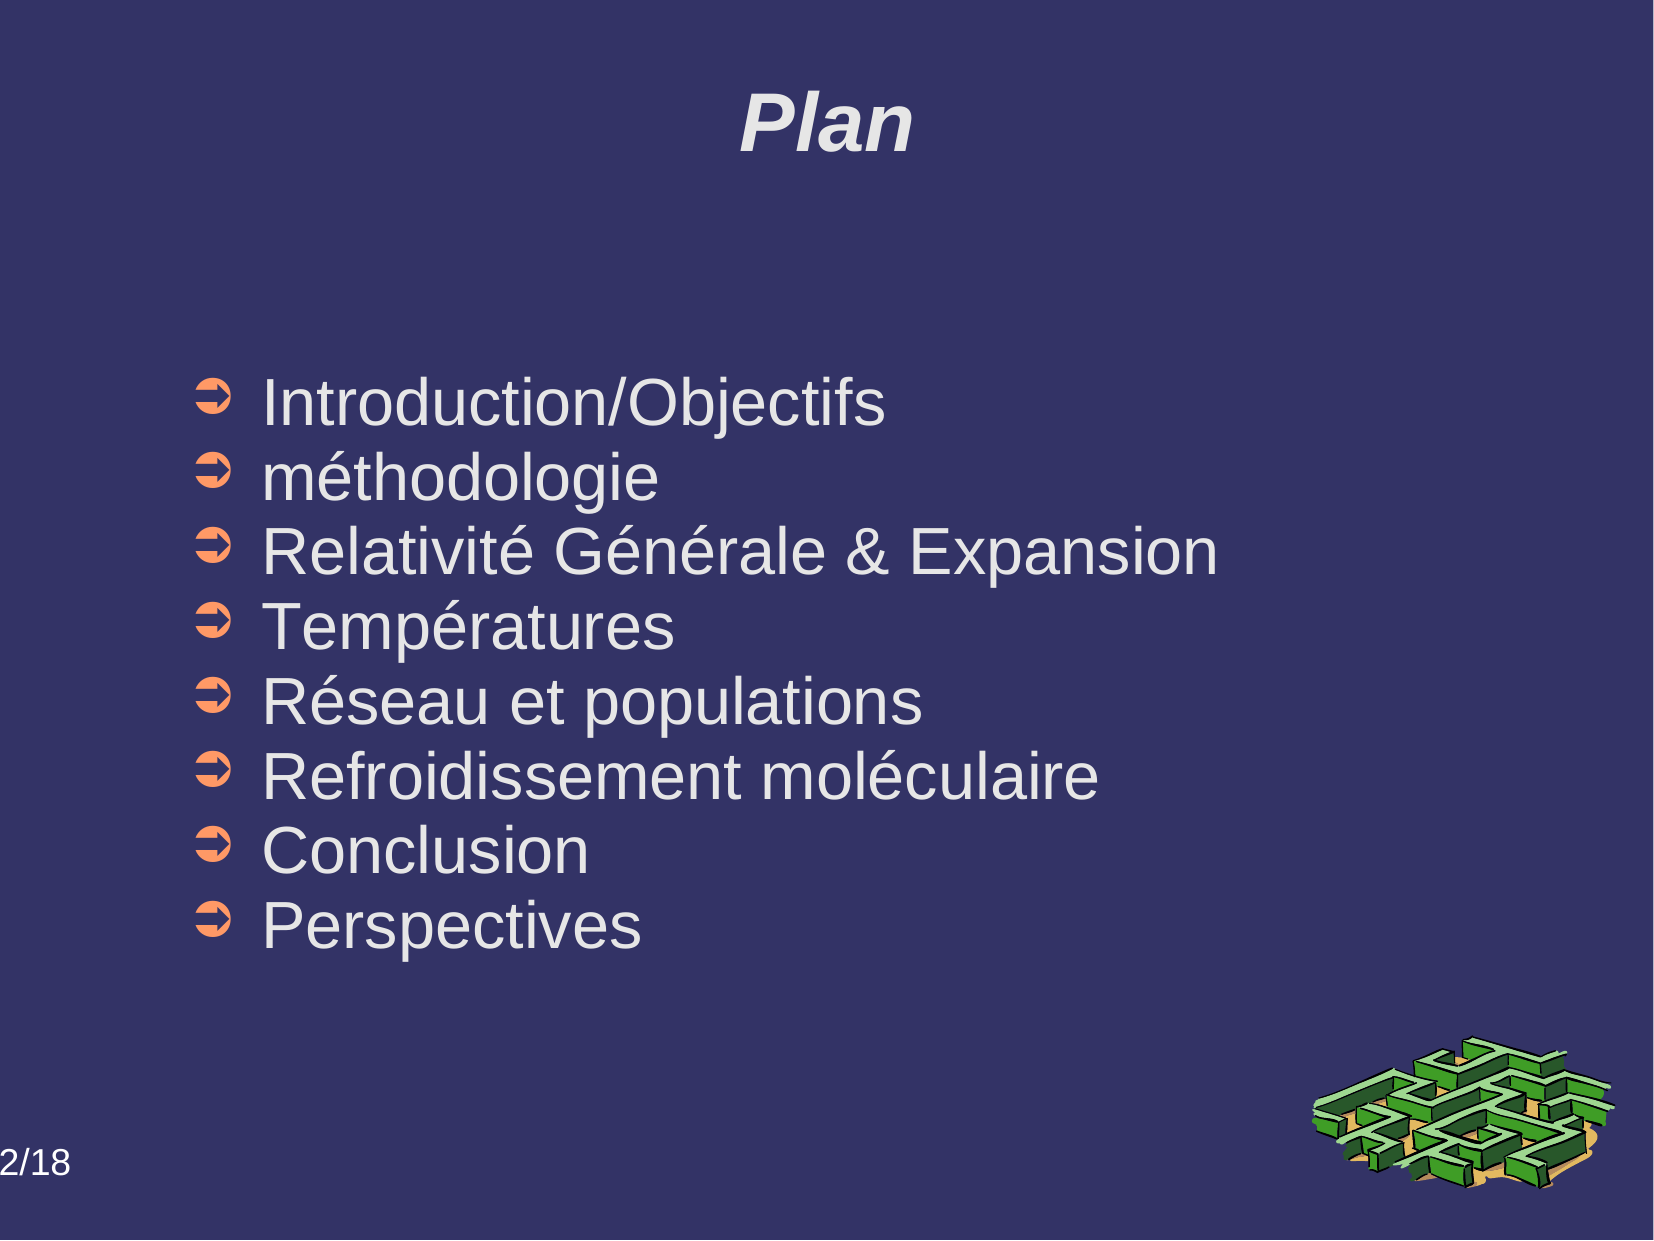

# Plan
Introduction/Objectifs
méthodologie
Relativité Générale & Expansion
Températures
Réseau et populations
Refroidissement moléculaire
Conclusion
Perspectives